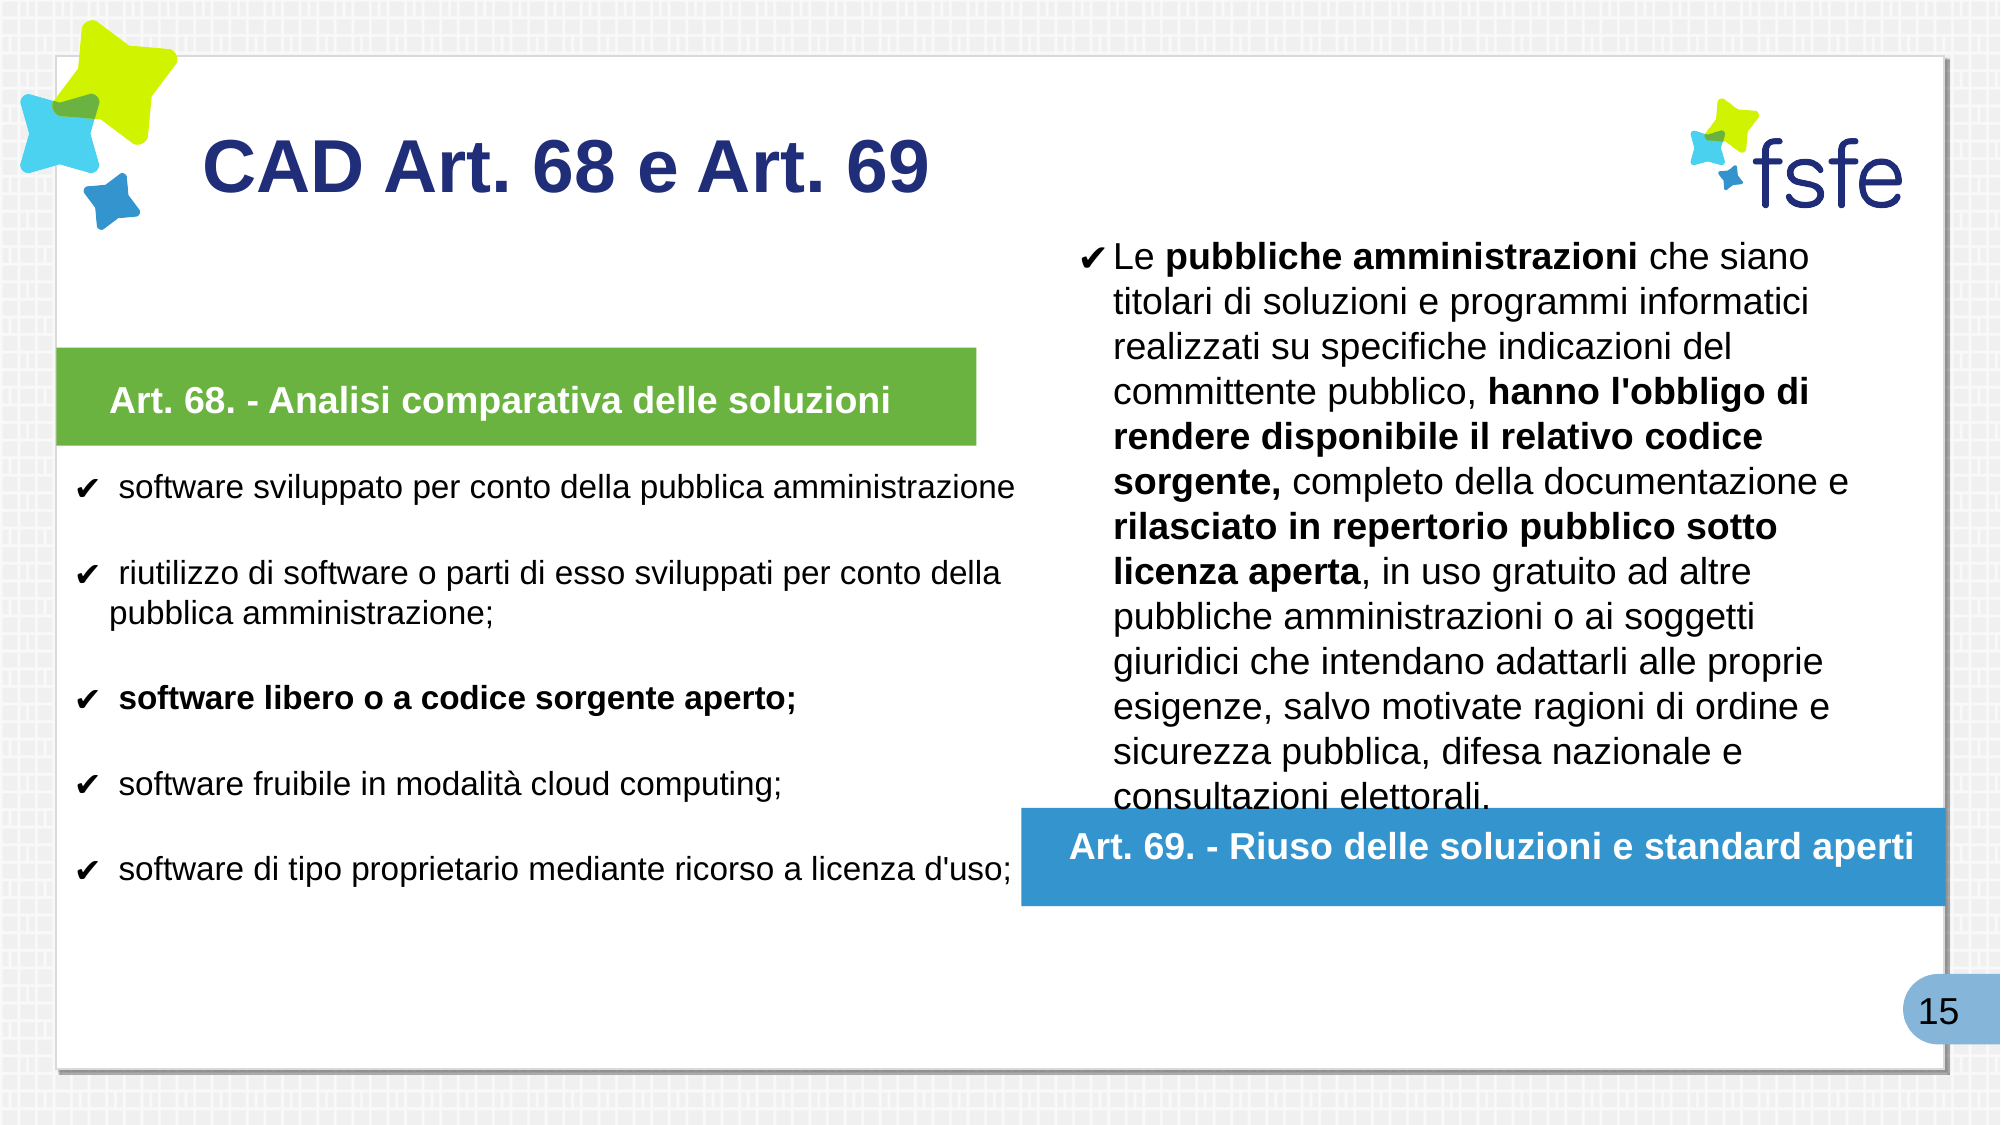

CAD Art. 68 e Art. 69
Le pubbliche amministrazioni che siano titolari di soluzioni e programmi informatici realizzati su specifiche indicazioni del committente pubblico, hanno l'obbligo di rendere disponibile il relativo codice sorgente, completo della documentazione e rilasciato in repertorio pubblico sotto licenza aperta, in uso gratuito ad altre pubbliche amministrazioni o ai soggetti giuridici che intendano adattarli alle proprie esigenze, salvo motivate ragioni di ordine e sicurezza pubblica, difesa nazionale e consultazioni elettorali.
Art. 68. - Analisi comparativa delle soluzioni
 software sviluppato per conto della pubblica amministrazione
 riutilizzo di software o parti di esso sviluppati per conto della pubblica amministrazione;
 software libero o a codice sorgente aperto;
 software fruibile in modalità cloud computing;
 software di tipo proprietario mediante ricorso a licenza d'uso;
Art. 69. - Riuso delle soluzioni e standard aperti